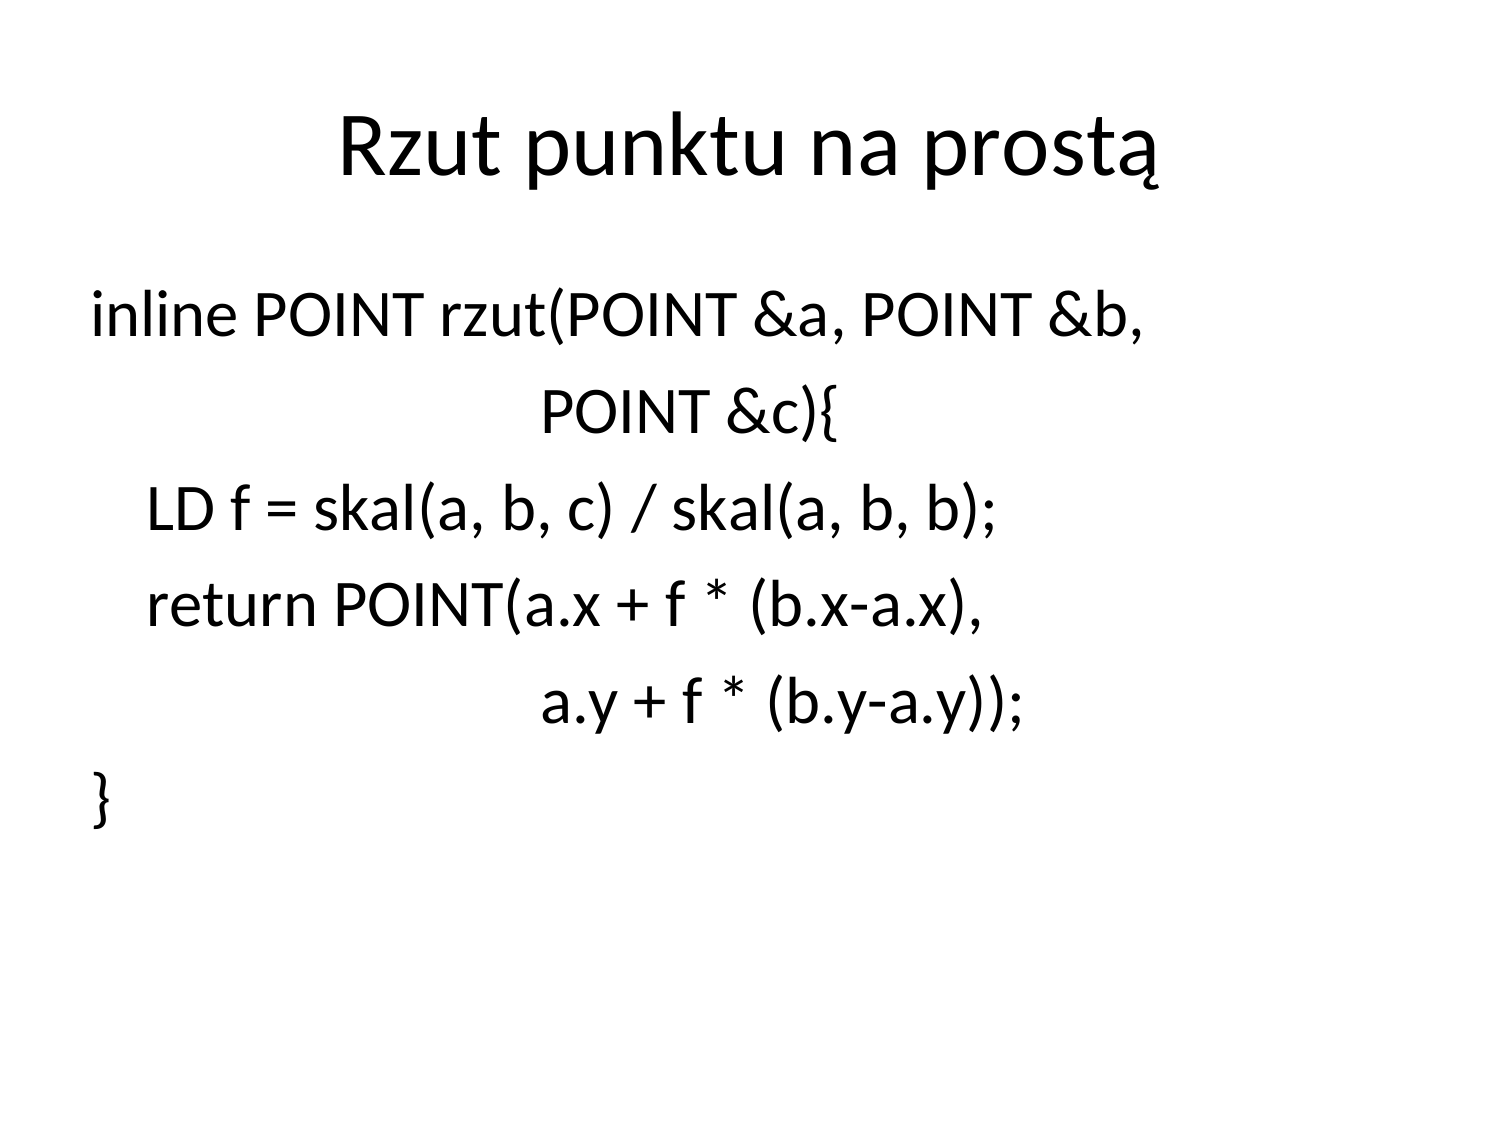

# Rzut punktu na prostą
inline POINT rzut(POINT &a, POINT &b,
				POINT &c){
	LD f = skal(a, b, c) / skal(a, b, b);
	return POINT(a.x + f * (b.x-a.x),
				a.y + f * (b.y-a.y));
}